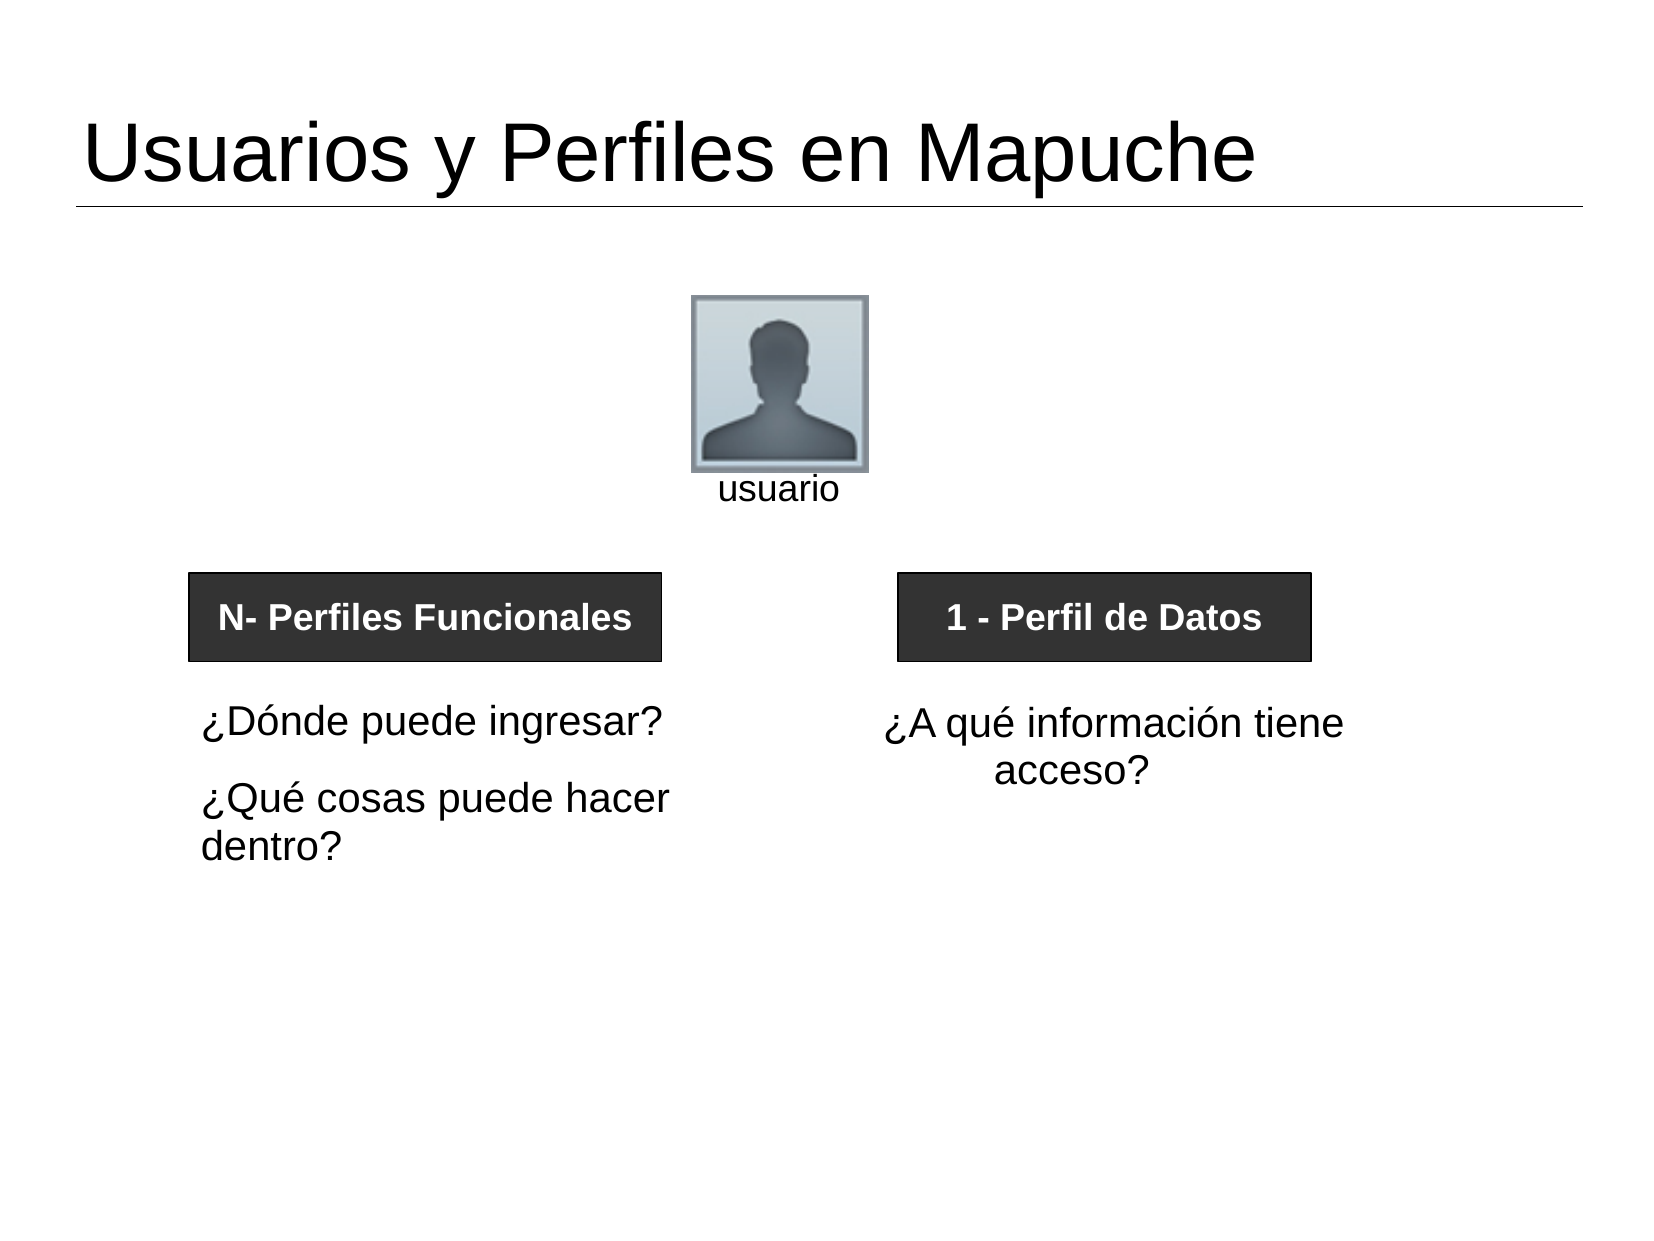

# Usuarios y Perfiles en Mapuche
usuario
N- Perfiles Funcionales
1 - Perfil de Datos
¿Dónde puede ingresar?
¿Qué cosas puede hacer dentro?
¿A qué información tiene acceso?